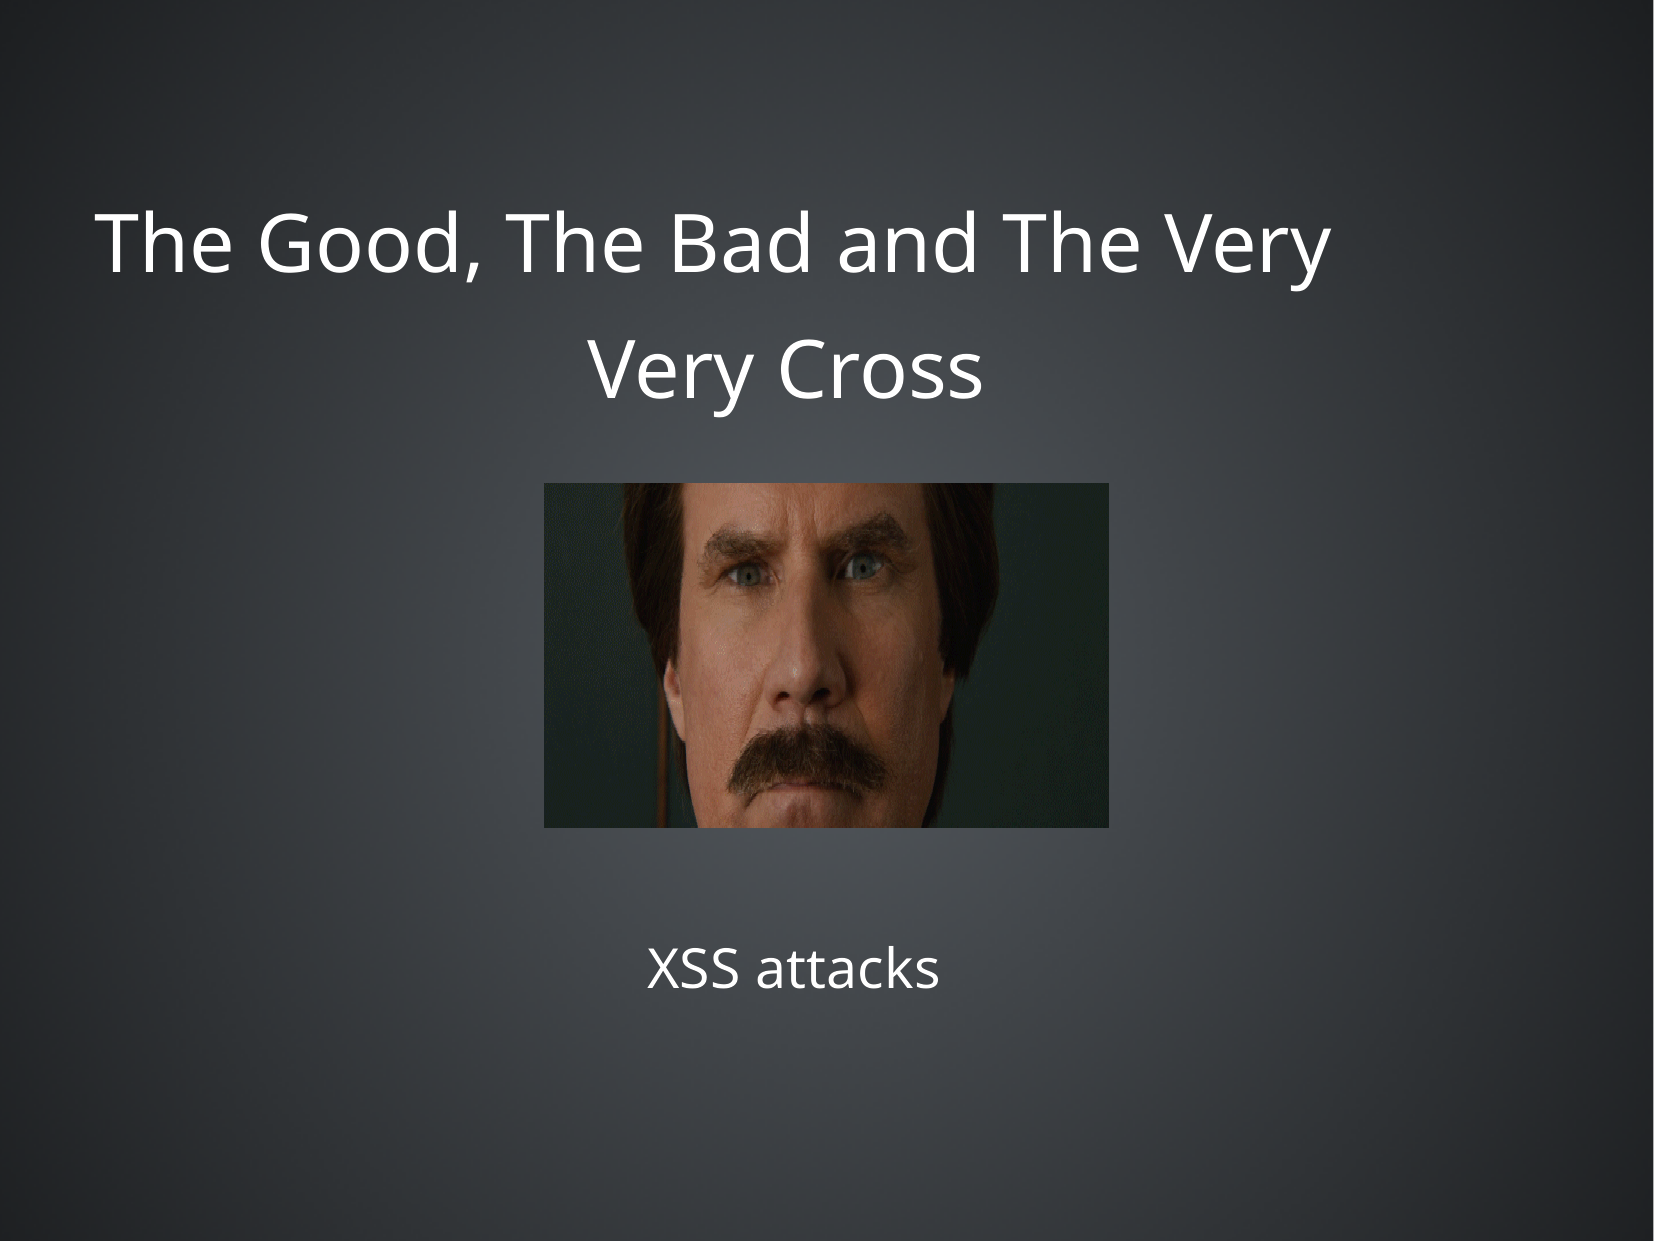

The Good, The Bad and The Very
The Good, The Bad and The Very
Very Cross
Very Cross
XSS attacks
XSS attacks